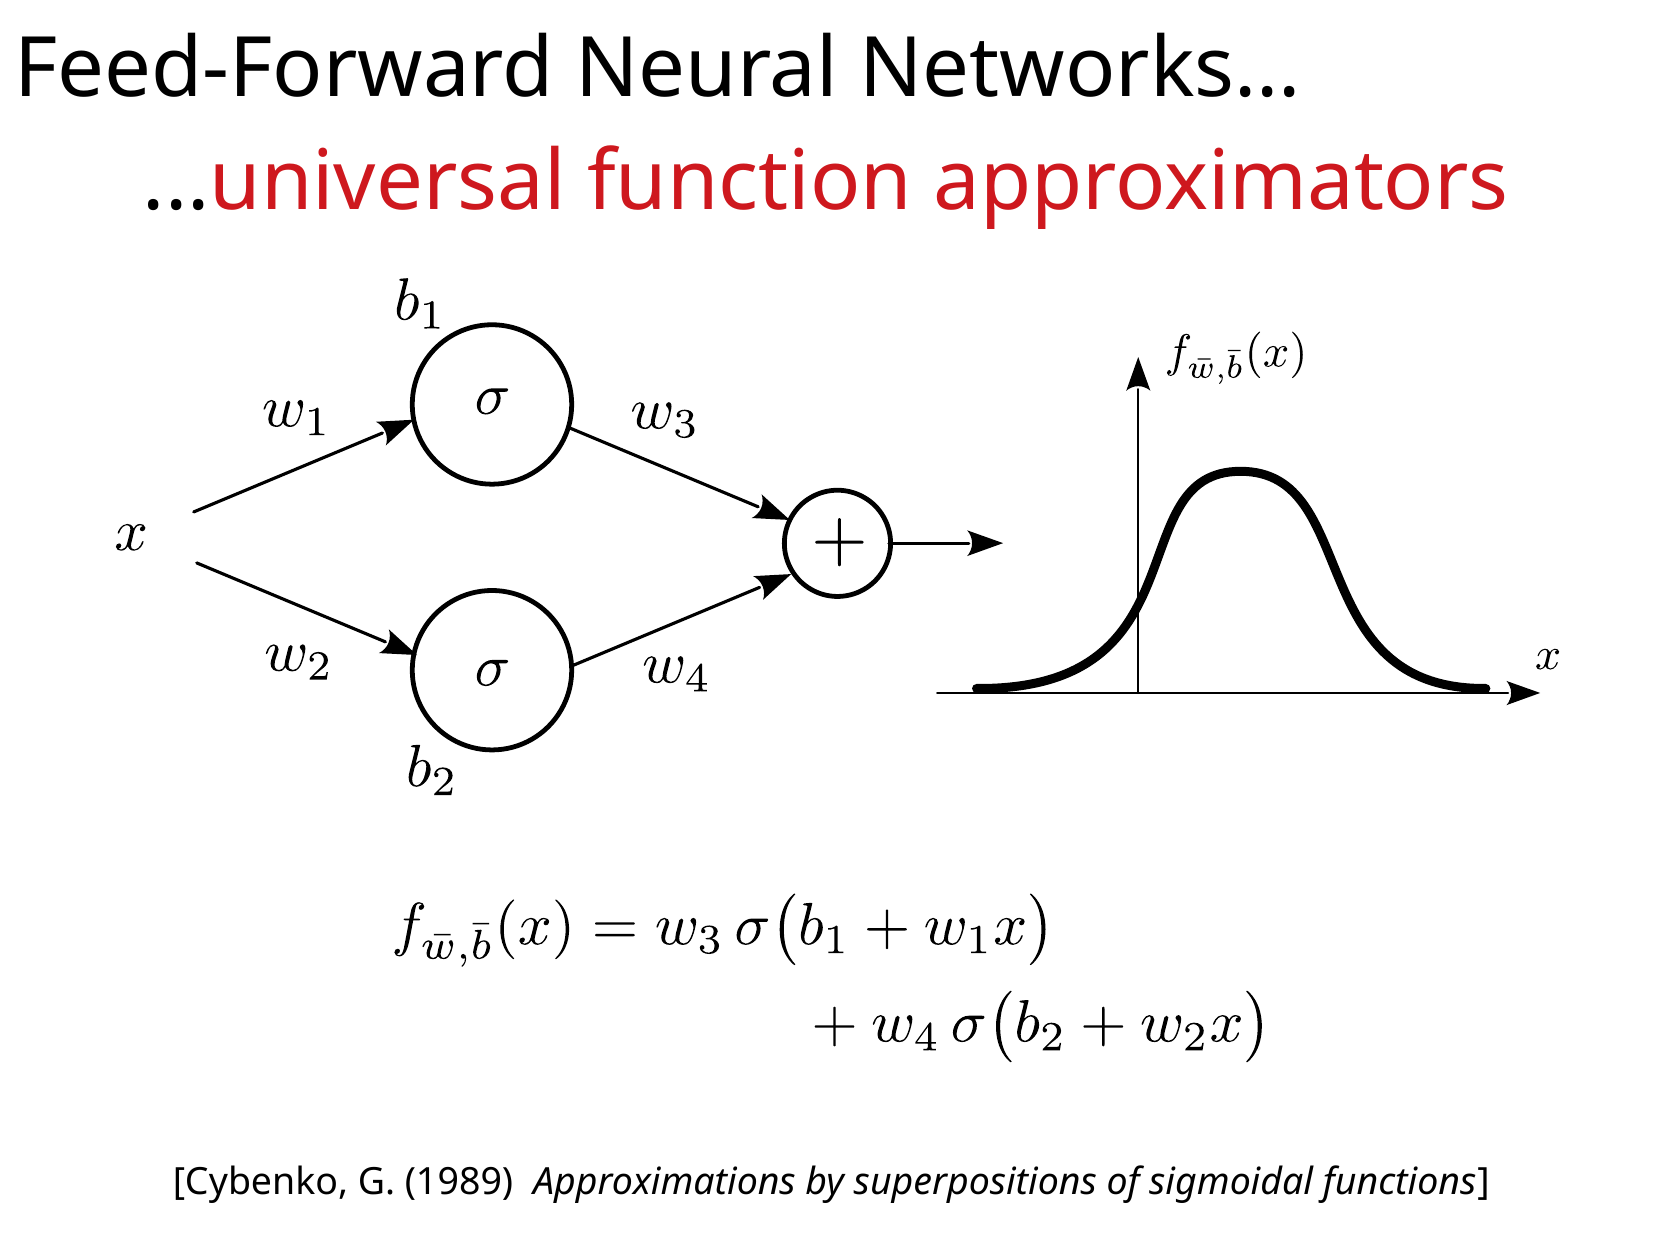

Feed-Forward Neural Networks...
...universal function approximators
[Cybenko, G. (1989) Approximations by superpositions of sigmoidal functions]